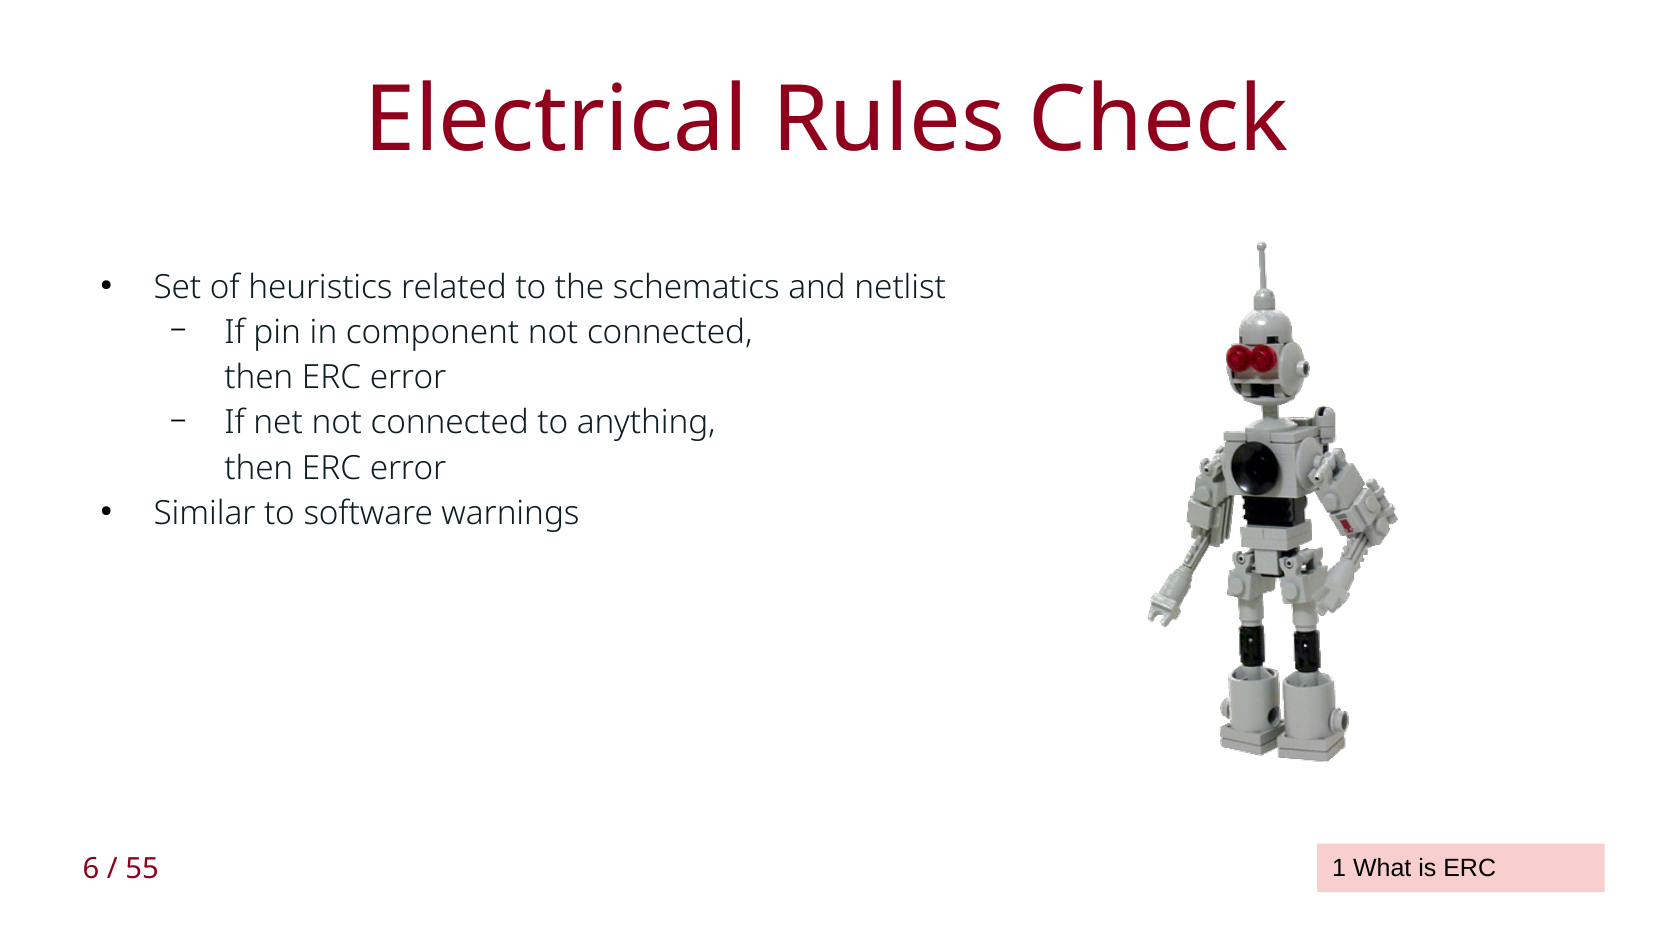

# Electrical Rules Check
Set of heuristics related to the schematics and netlist
If pin in component not connected,
then ERC error
If net not connected to anything,
then ERC error
Similar to software warnings
1 What is ERC
6